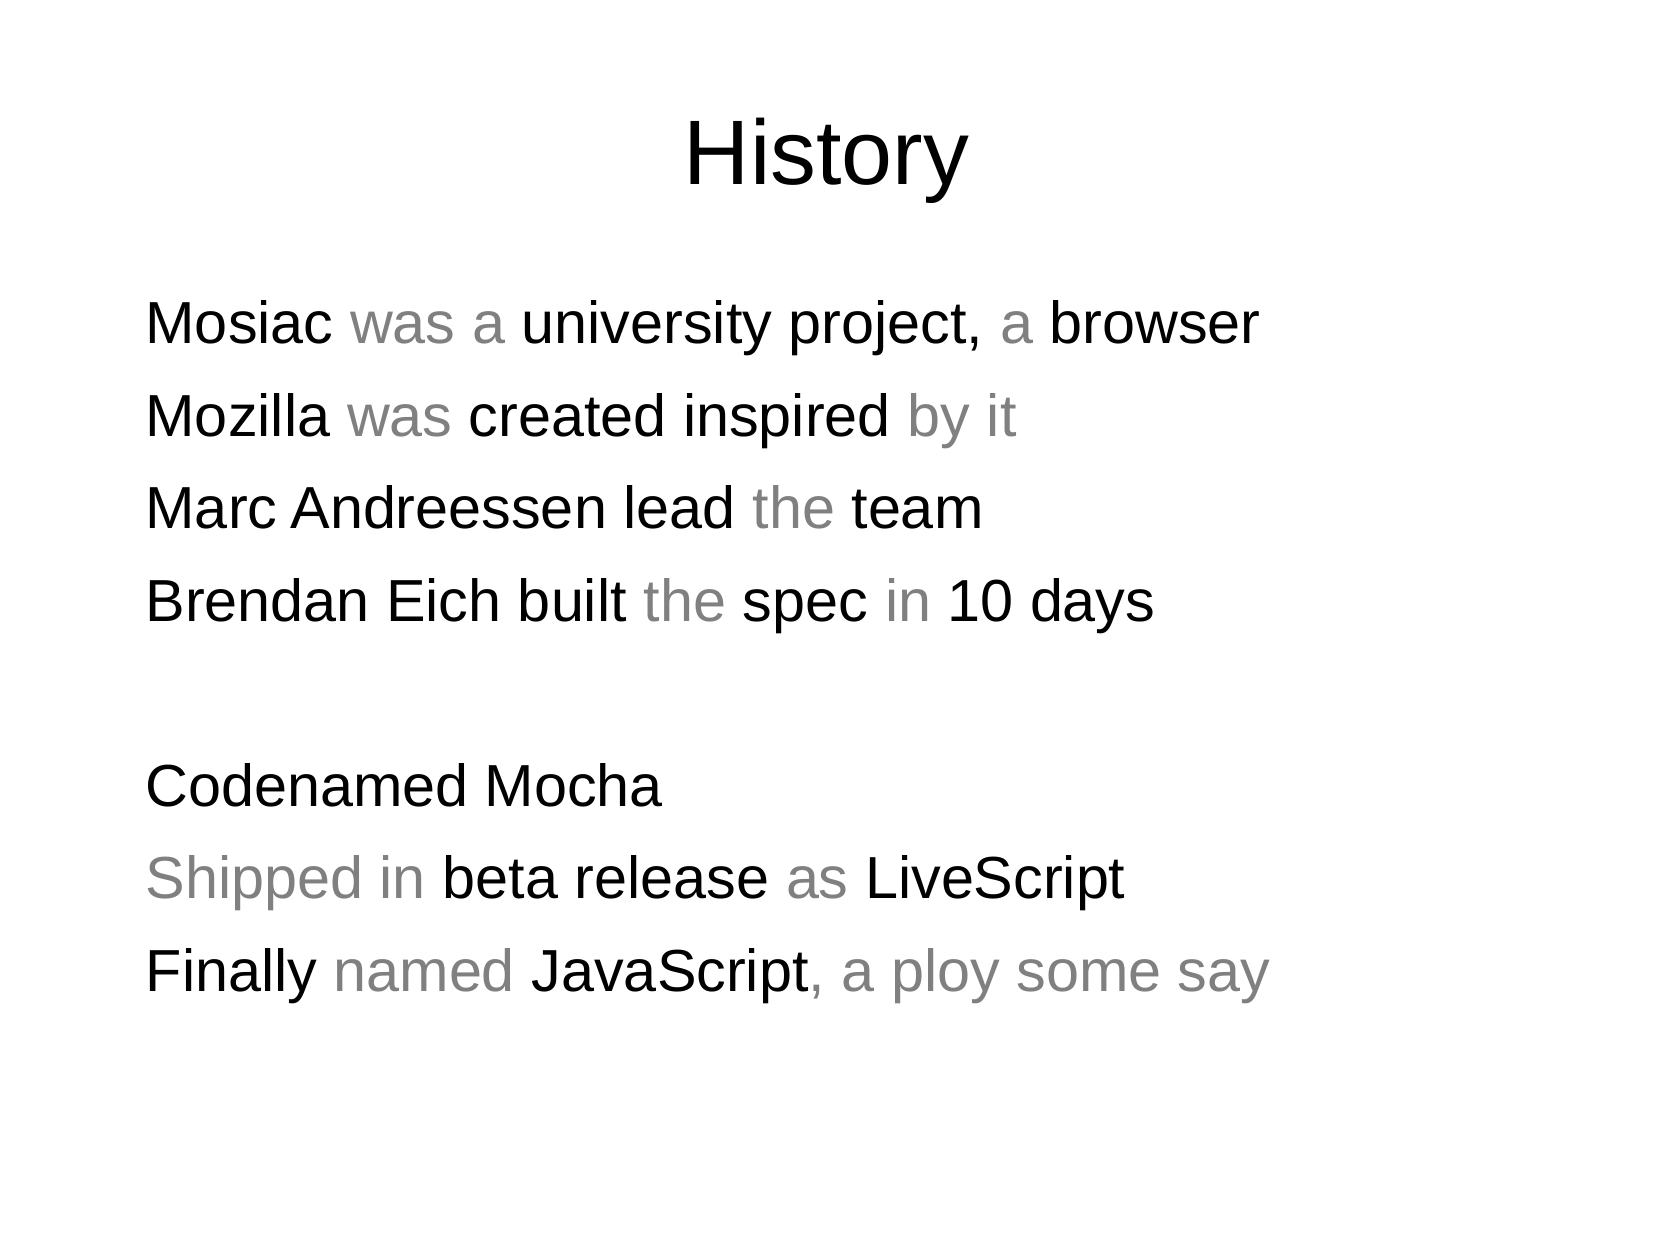

# History
Mosiac was a university project, a browser
Mozilla was created inspired by it
Marc Andreessen lead the team
Brendan Eich built the spec in 10 days
Codenamed Mocha
Shipped in beta release as LiveScript
Finally named JavaScript, a ploy some say